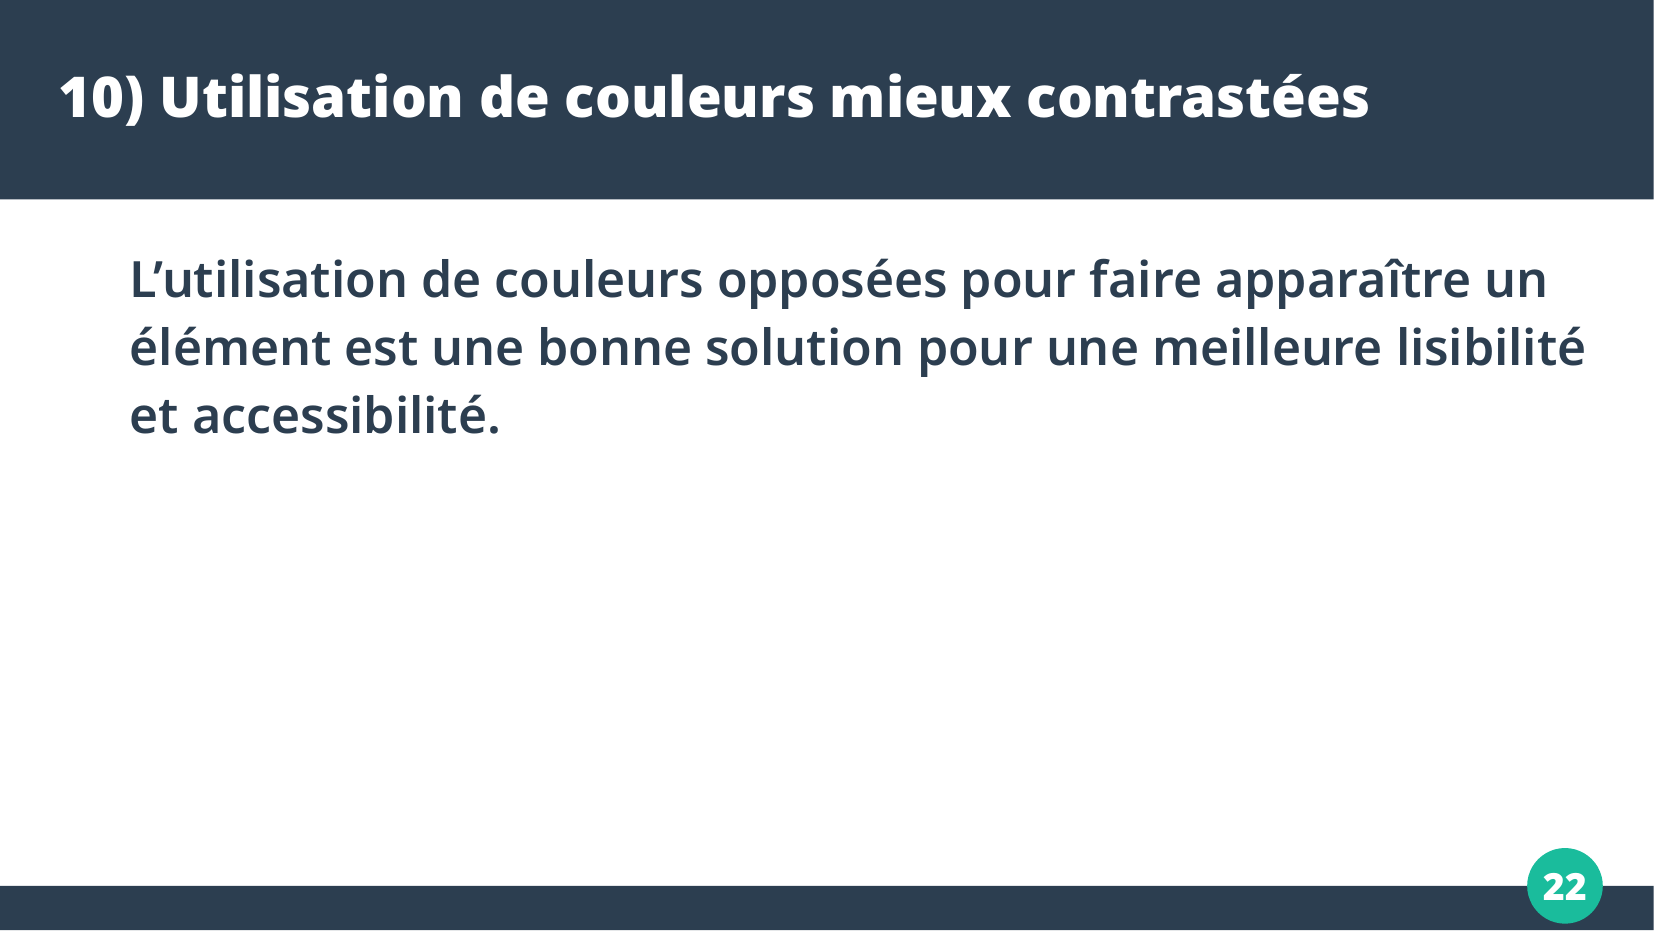

# 10) Utilisation de couleurs mieux contrastées
L’utilisation de couleurs opposées pour faire apparaître un élément est une bonne solution pour une meilleure lisibilité et accessibilité.